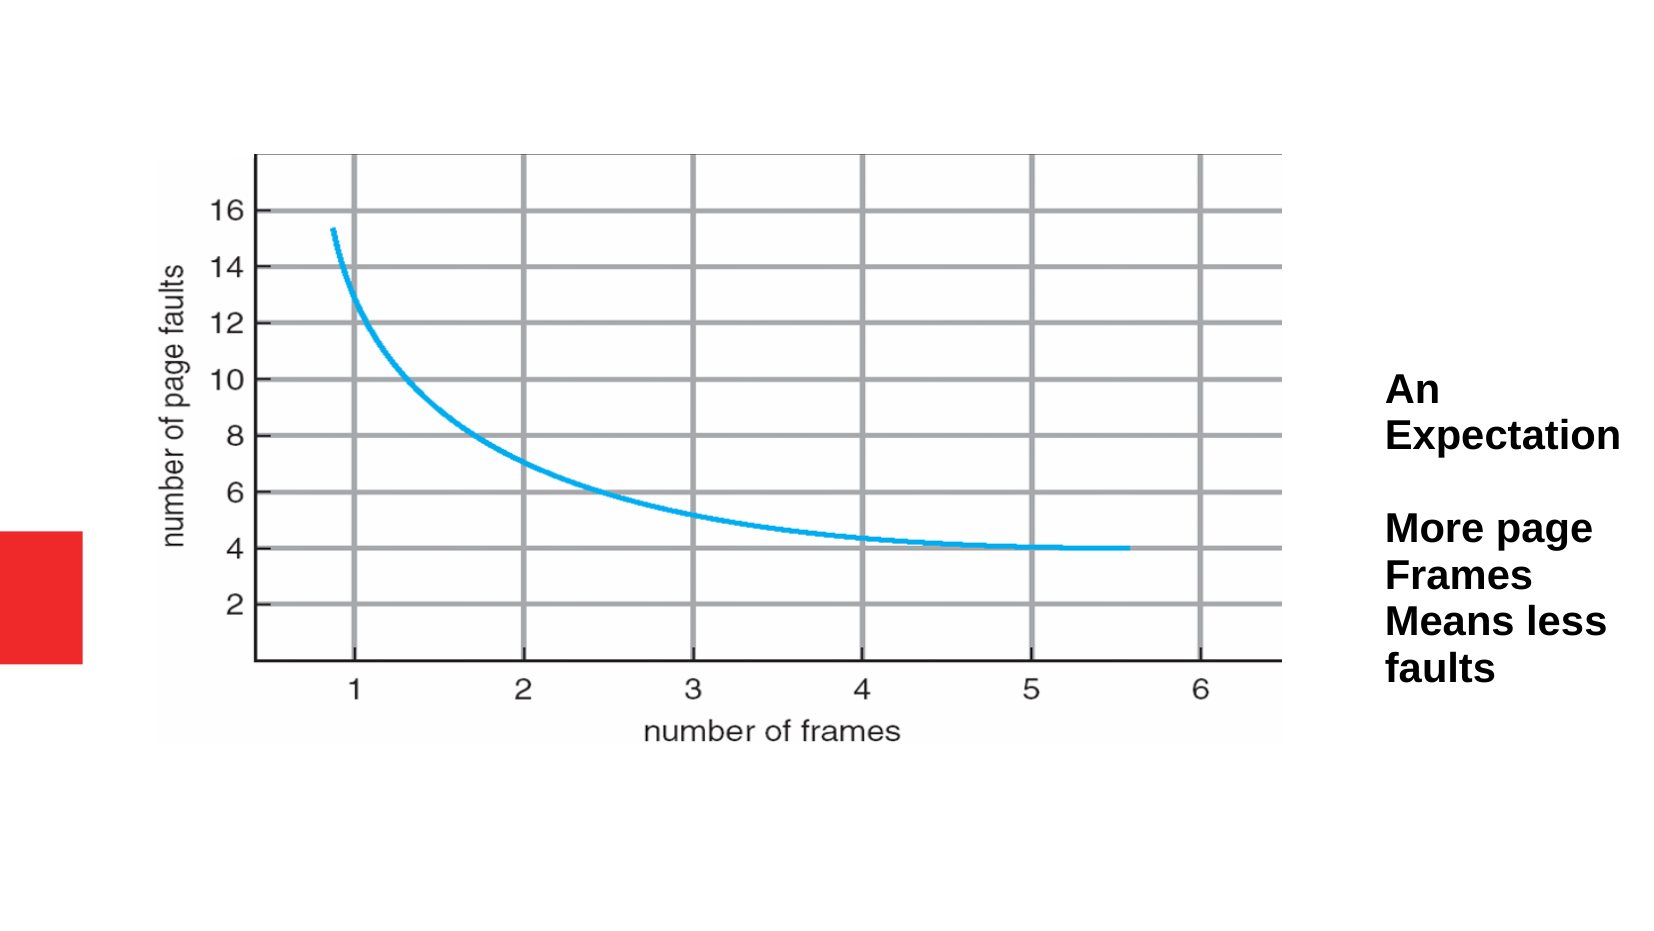

An
Expectation
More page
Frames
Means less
faults